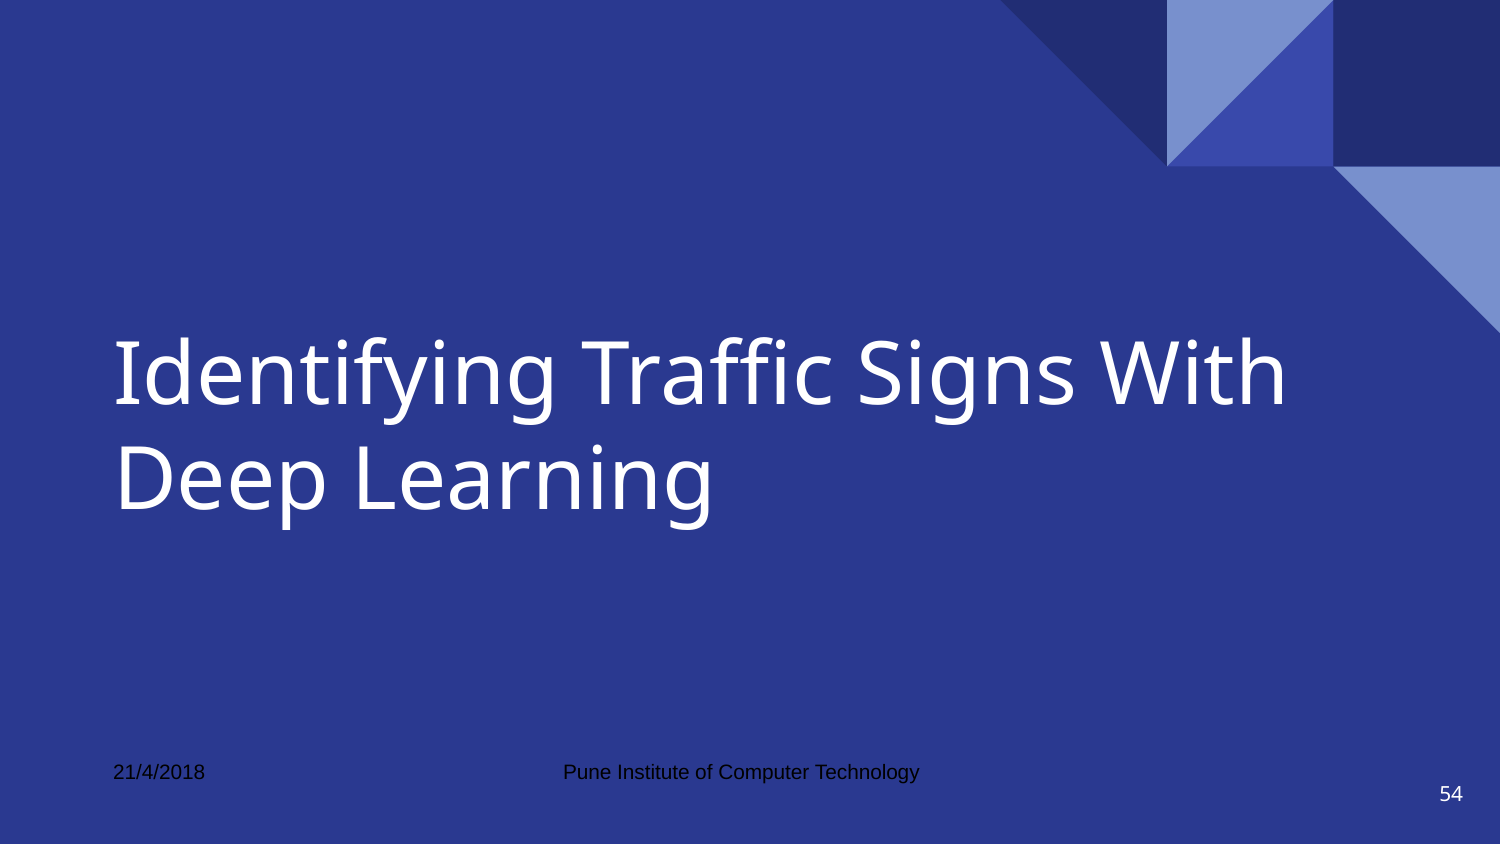

# Identifying Traffic Signs With Deep Learning